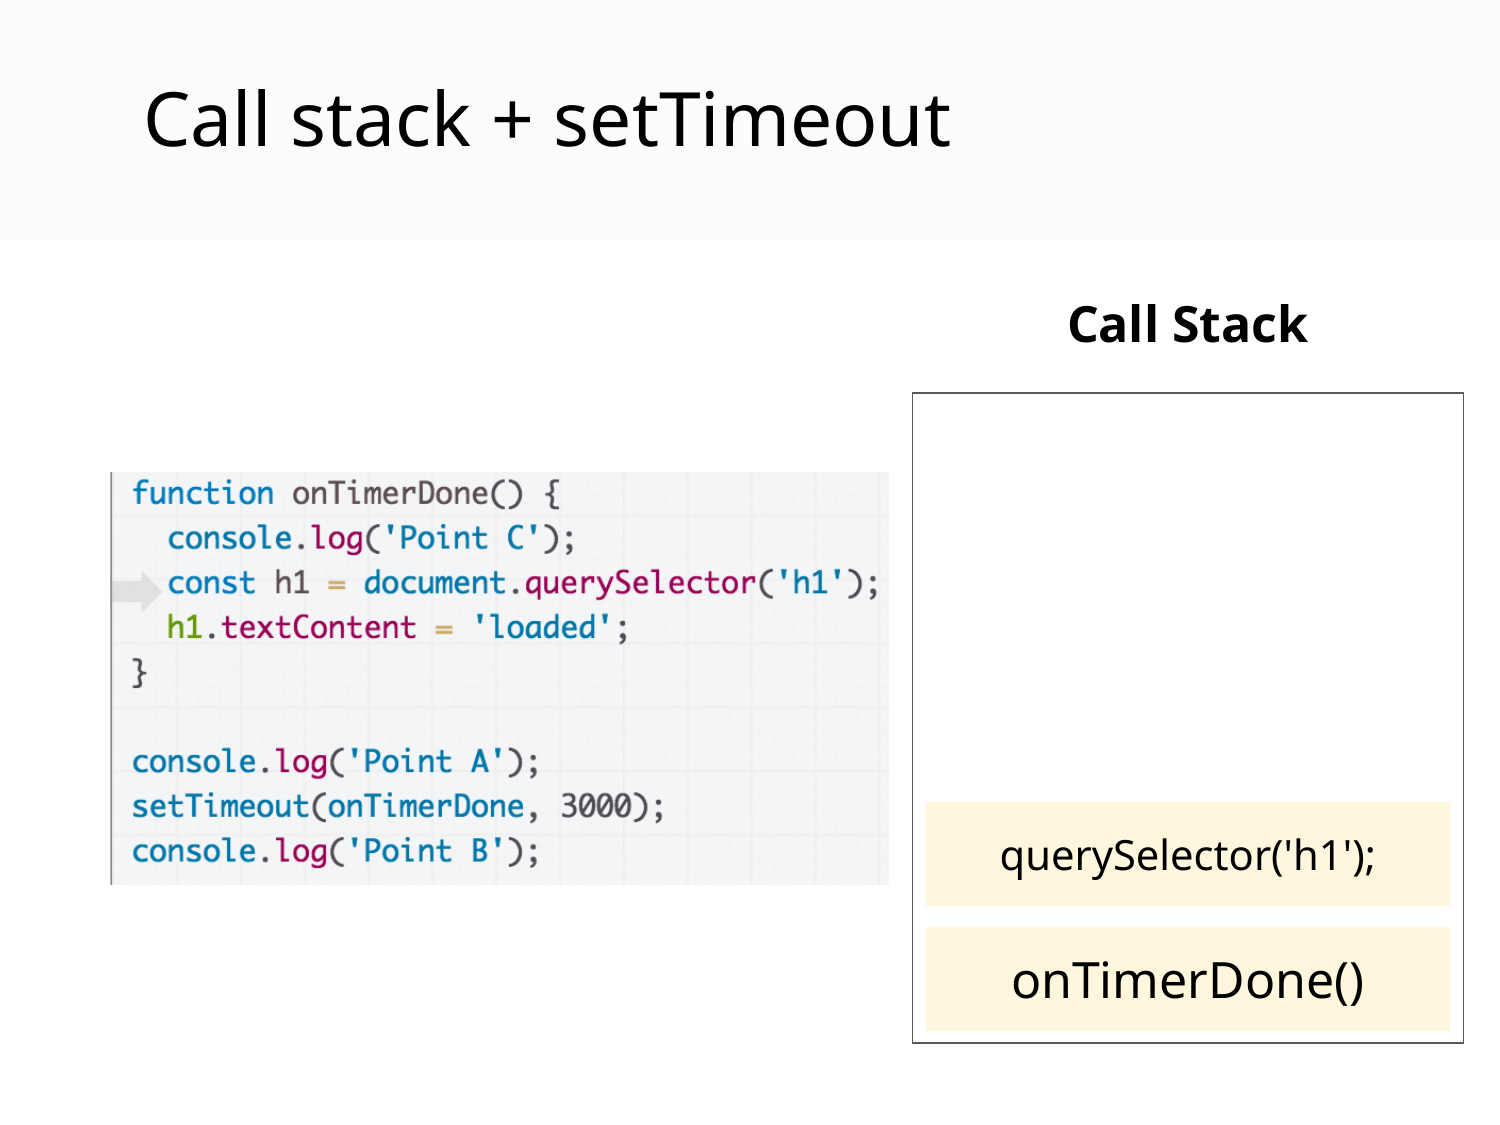

# Call stack + setTimeout
Call Stack
querySelector('h1');
onTimerDone()